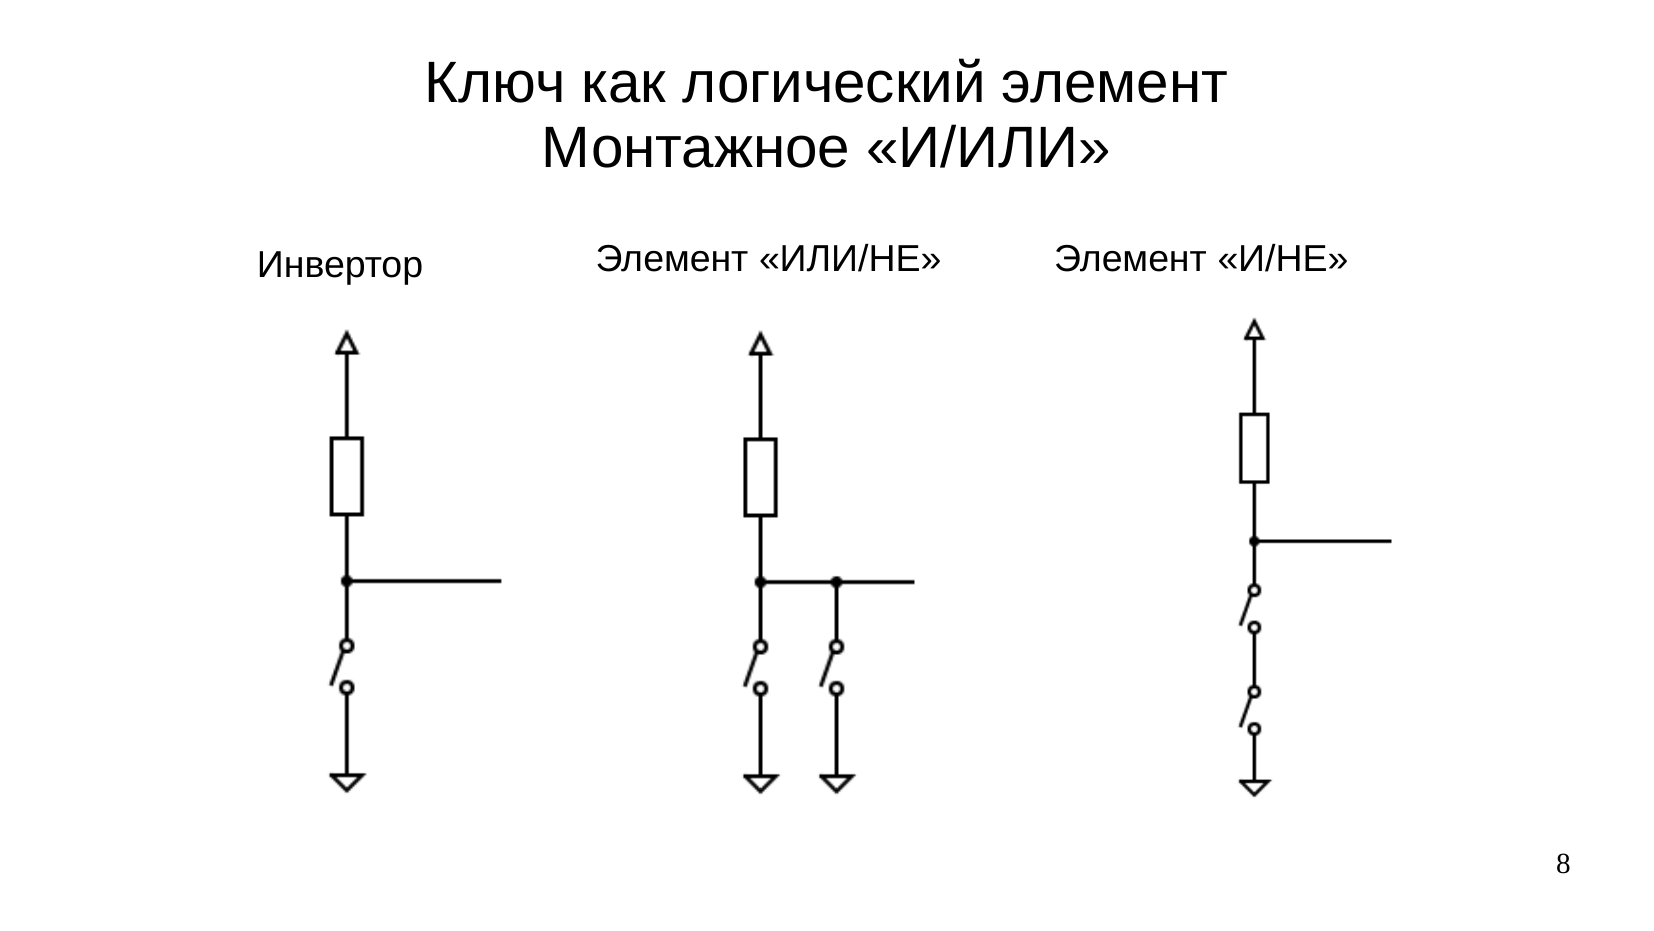

# Ключ как логический элемент Монтажное «И/ИЛИ»
Элемент «ИЛИ/НЕ»
Элемент «И/НЕ»
Инвертор
8